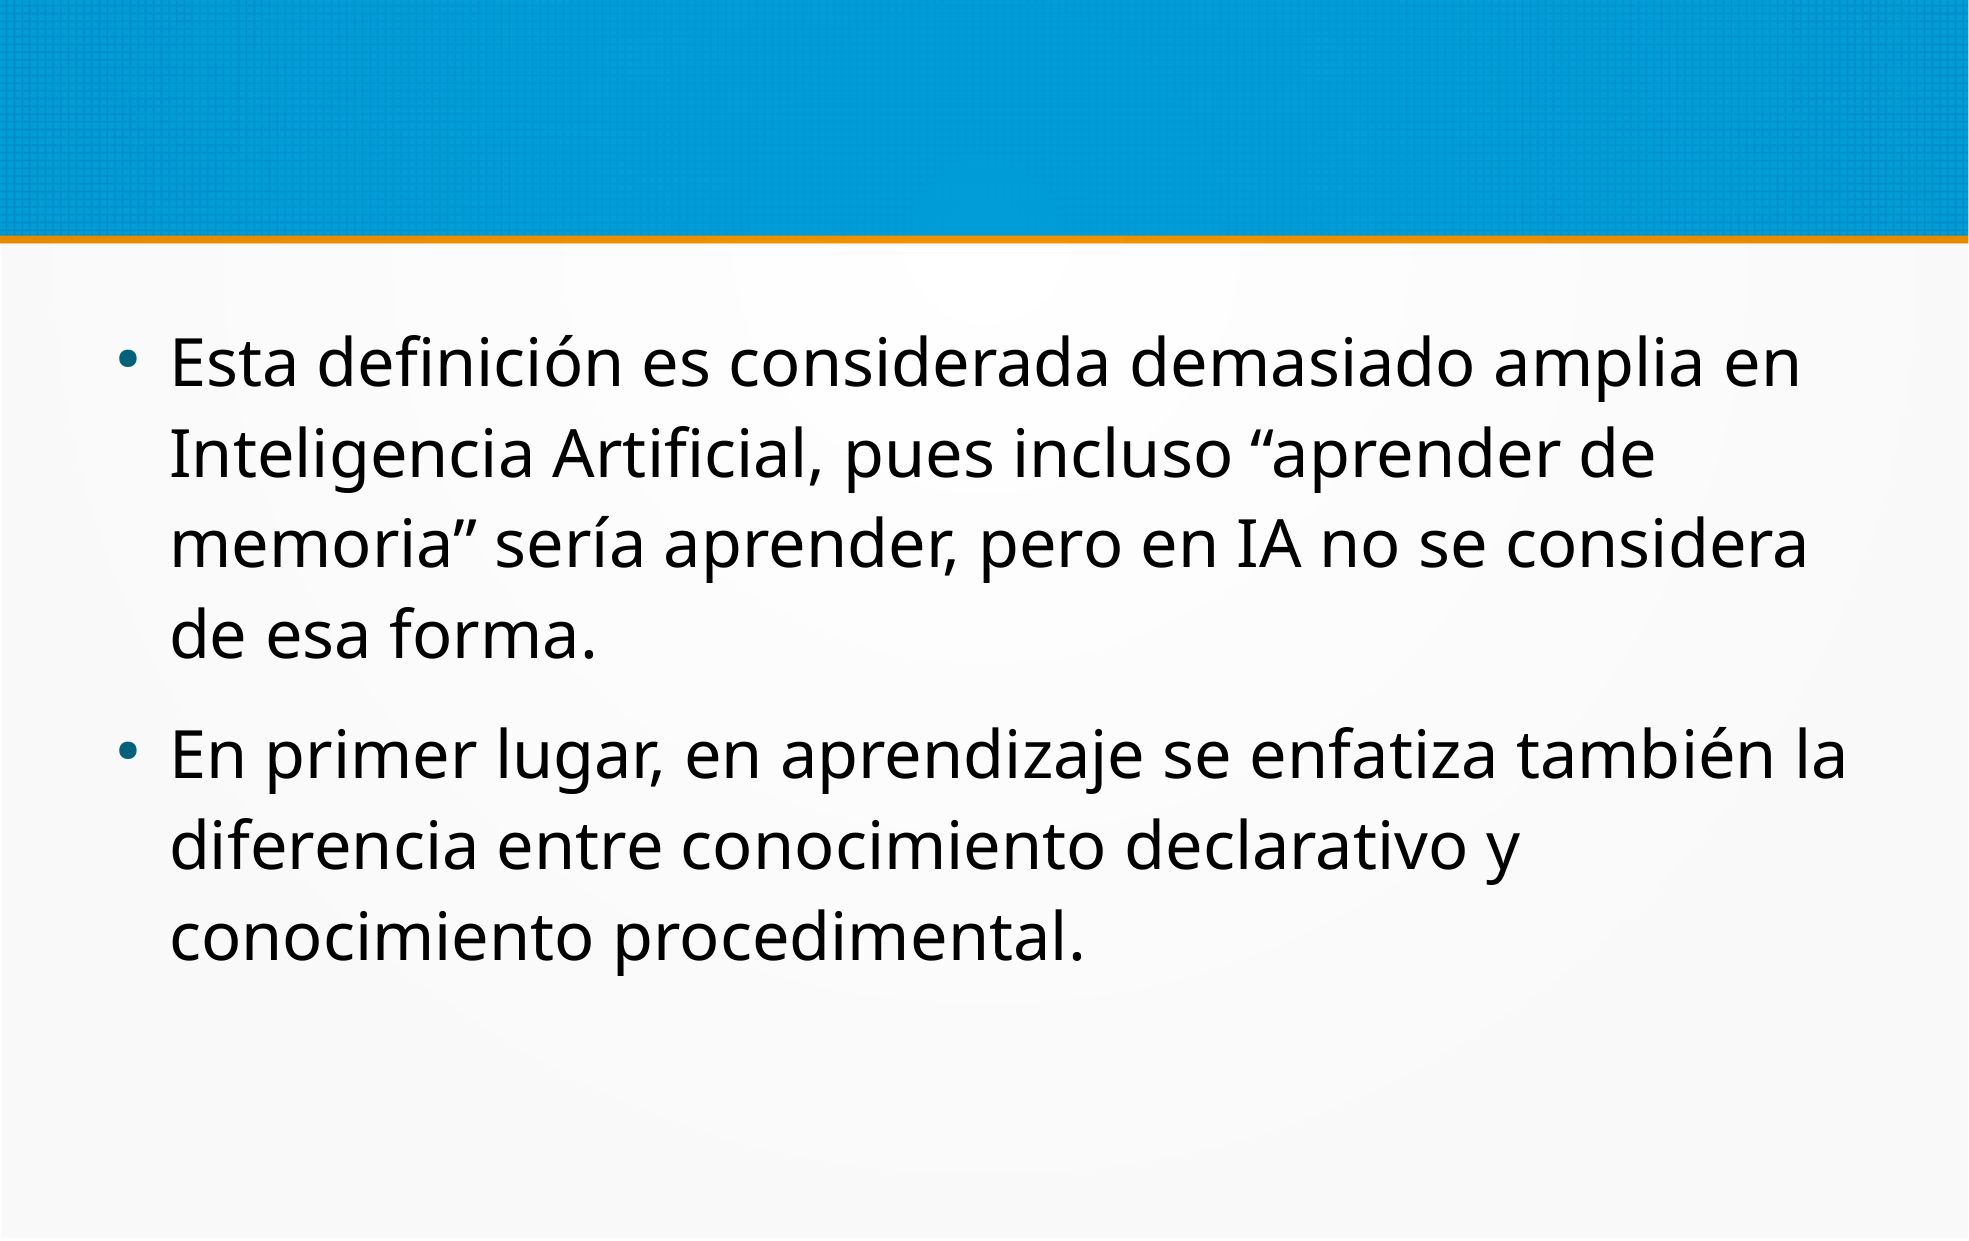

#
Esta definición es considerada demasiado amplia en Inteligencia Artificial, pues incluso “aprender de memoria” sería aprender, pero en IA no se considera de esa forma.
En primer lugar, en aprendizaje se enfatiza también la diferencia entre conocimiento declarativo y conocimiento procedimental.